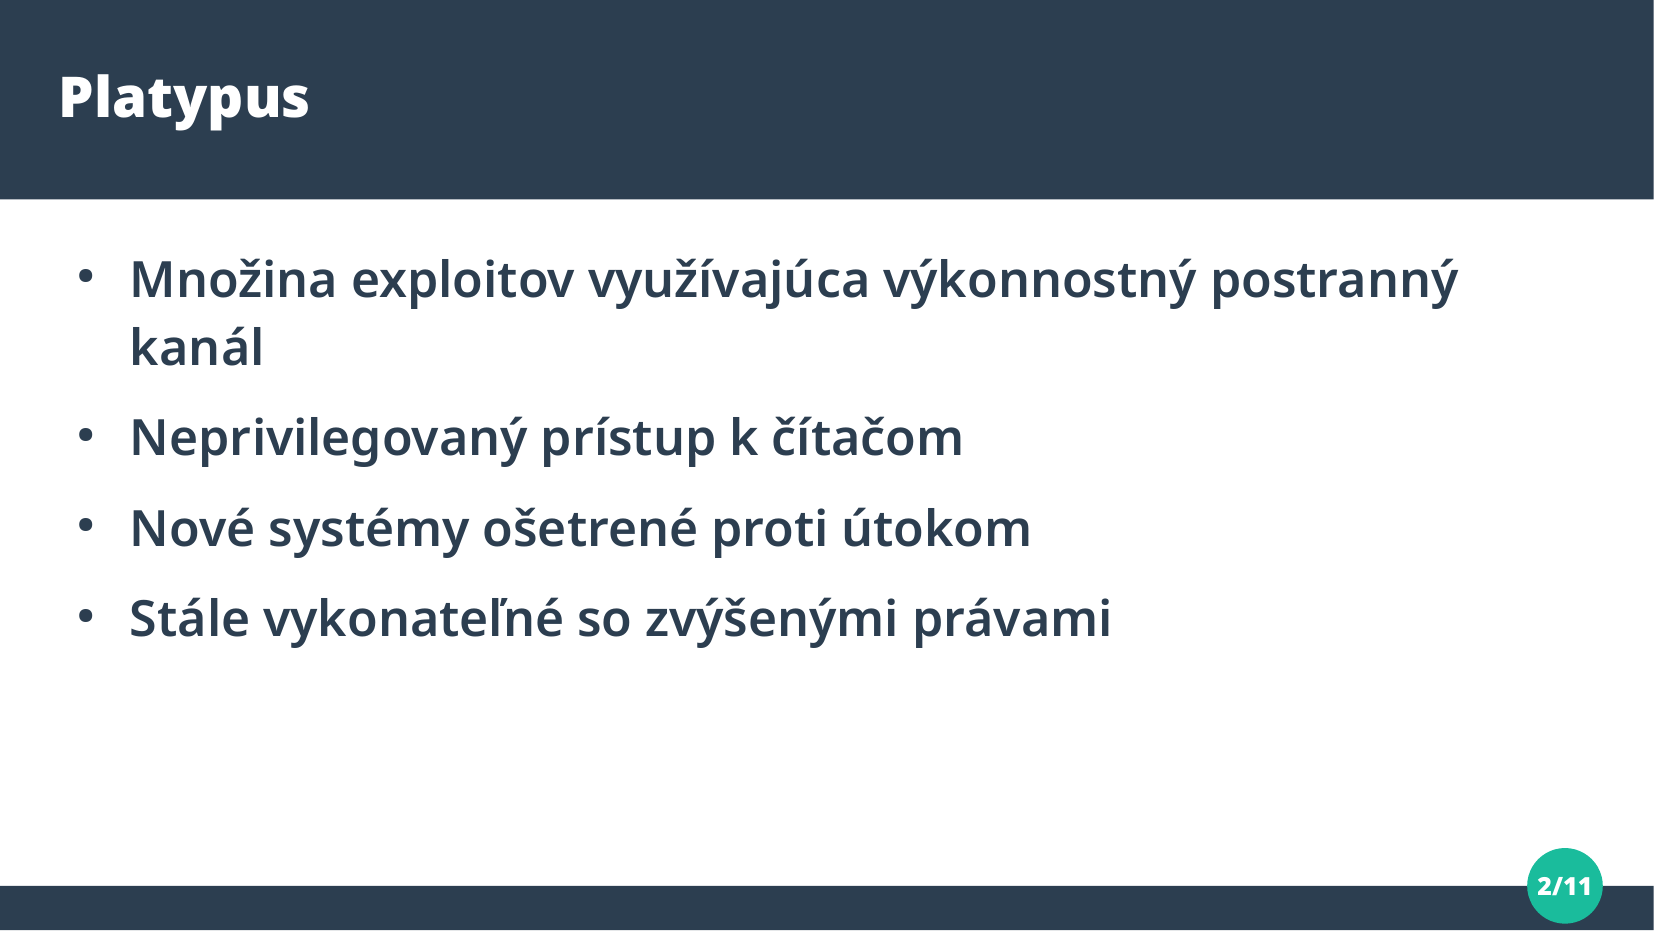

# Platypus
Množina exploitov využívajúca výkonnostný postranný kanál
Neprivilegovaný prístup k čítačom
Nové systémy ošetrené proti útokom
Stále vykonateľné so zvýšenými právami